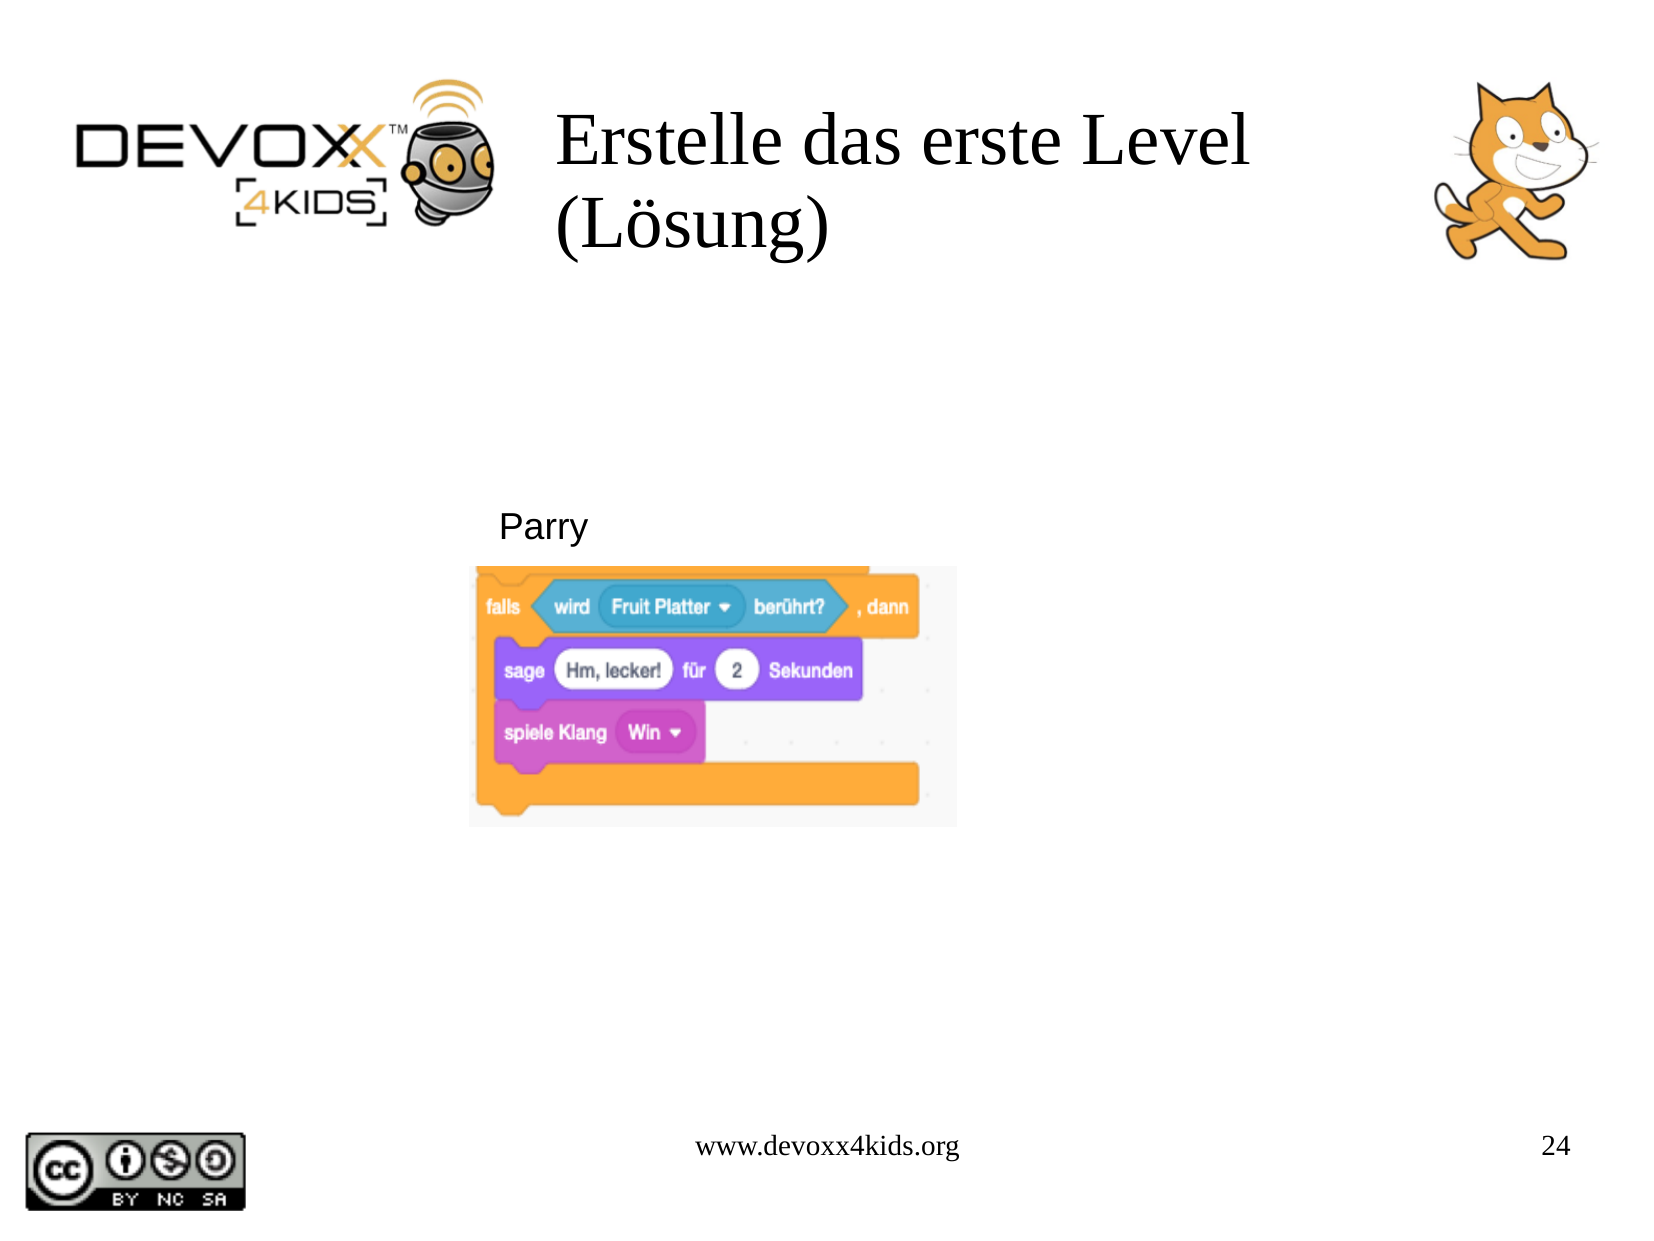

# Erstelle das erste Level (Lösung)
Parry
www.devoxx4kids.org
24